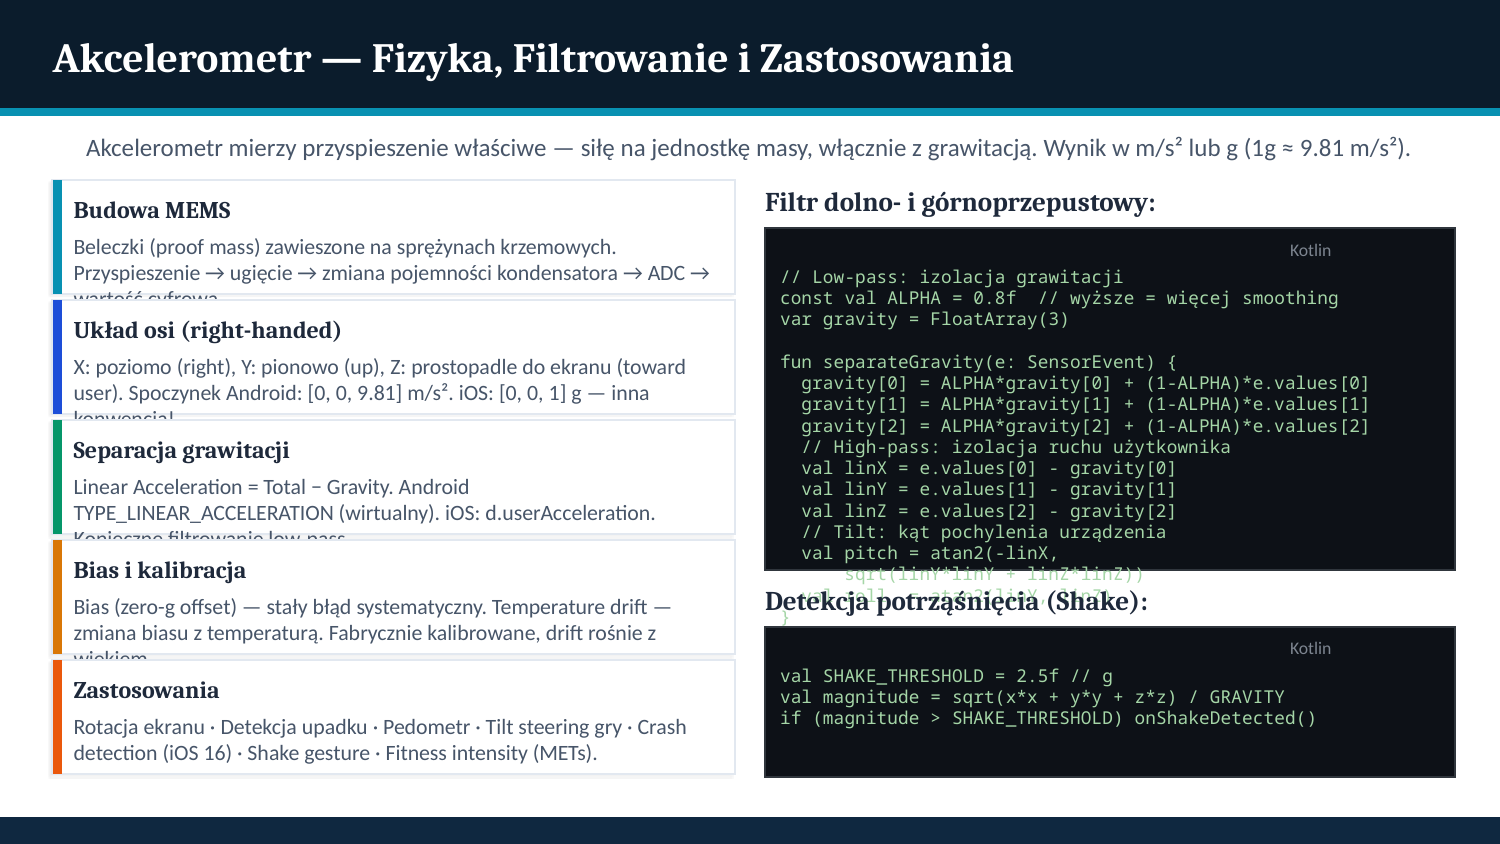

Akcelerometr — Fizyka, Filtrowanie i Zastosowania
Akcelerometr mierzy przyspieszenie właściwe — siłę na jednostkę masy, włącznie z grawitacją. Wynik w m/s² lub g (1g ≈ 9.81 m/s²).
Filtr dolno- i górnoprzepustowy:
Budowa MEMS
Beleczki (proof mass) zawieszone na sprężynach krzemowych. Przyspieszenie → ugięcie → zmiana pojemności kondensatora → ADC → wartość cyfrowa.
Kotlin
// Low-pass: izolacja grawitacji
const val ALPHA = 0.8f // wyższe = więcej smoothing
var gravity = FloatArray(3)
fun separateGravity(e: SensorEvent) {
 gravity[0] = ALPHA*gravity[0] + (1-ALPHA)*e.values[0]
 gravity[1] = ALPHA*gravity[1] + (1-ALPHA)*e.values[1]
 gravity[2] = ALPHA*gravity[2] + (1-ALPHA)*e.values[2]
 // High-pass: izolacja ruchu użytkownika
 val linX = e.values[0] - gravity[0]
 val linY = e.values[1] - gravity[1]
 val linZ = e.values[2] - gravity[2]
 // Tilt: kąt pochylenia urządzenia
 val pitch = atan2(-linX,
 sqrt(linY*linY + linZ*linZ))
 val roll = atan2(linY, linZ)
}
Układ osi (right-handed)
X: poziomo (right), Y: pionowo (up), Z: prostopadle do ekranu (toward user). Spoczynek Android: [0, 0, 9.81] m/s². iOS: [0, 0, 1] g — inna konwencja!
Separacja grawitacji
Linear Acceleration = Total − Gravity. Android TYPE_LINEAR_ACCELERATION (wirtualny). iOS: d.userAcceleration. Konieczne filtrowanie low-pass.
Bias i kalibracja
Detekcja potrząśnięcia (Shake):
Bias (zero-g offset) — stały błąd systematyczny. Temperature drift — zmiana biasu z temperaturą. Fabrycznie kalibrowane, drift rośnie z wiekiem.
Kotlin
val SHAKE_THRESHOLD = 2.5f // g
val magnitude = sqrt(x*x + y*y + z*z) / GRAVITY
if (magnitude > SHAKE_THRESHOLD) onShakeDetected()
Zastosowania
Rotacja ekranu · Detekcja upadku · Pedometr · Tilt steering gry · Crash detection (iOS 16) · Shake gesture · Fitness intensity (METs).